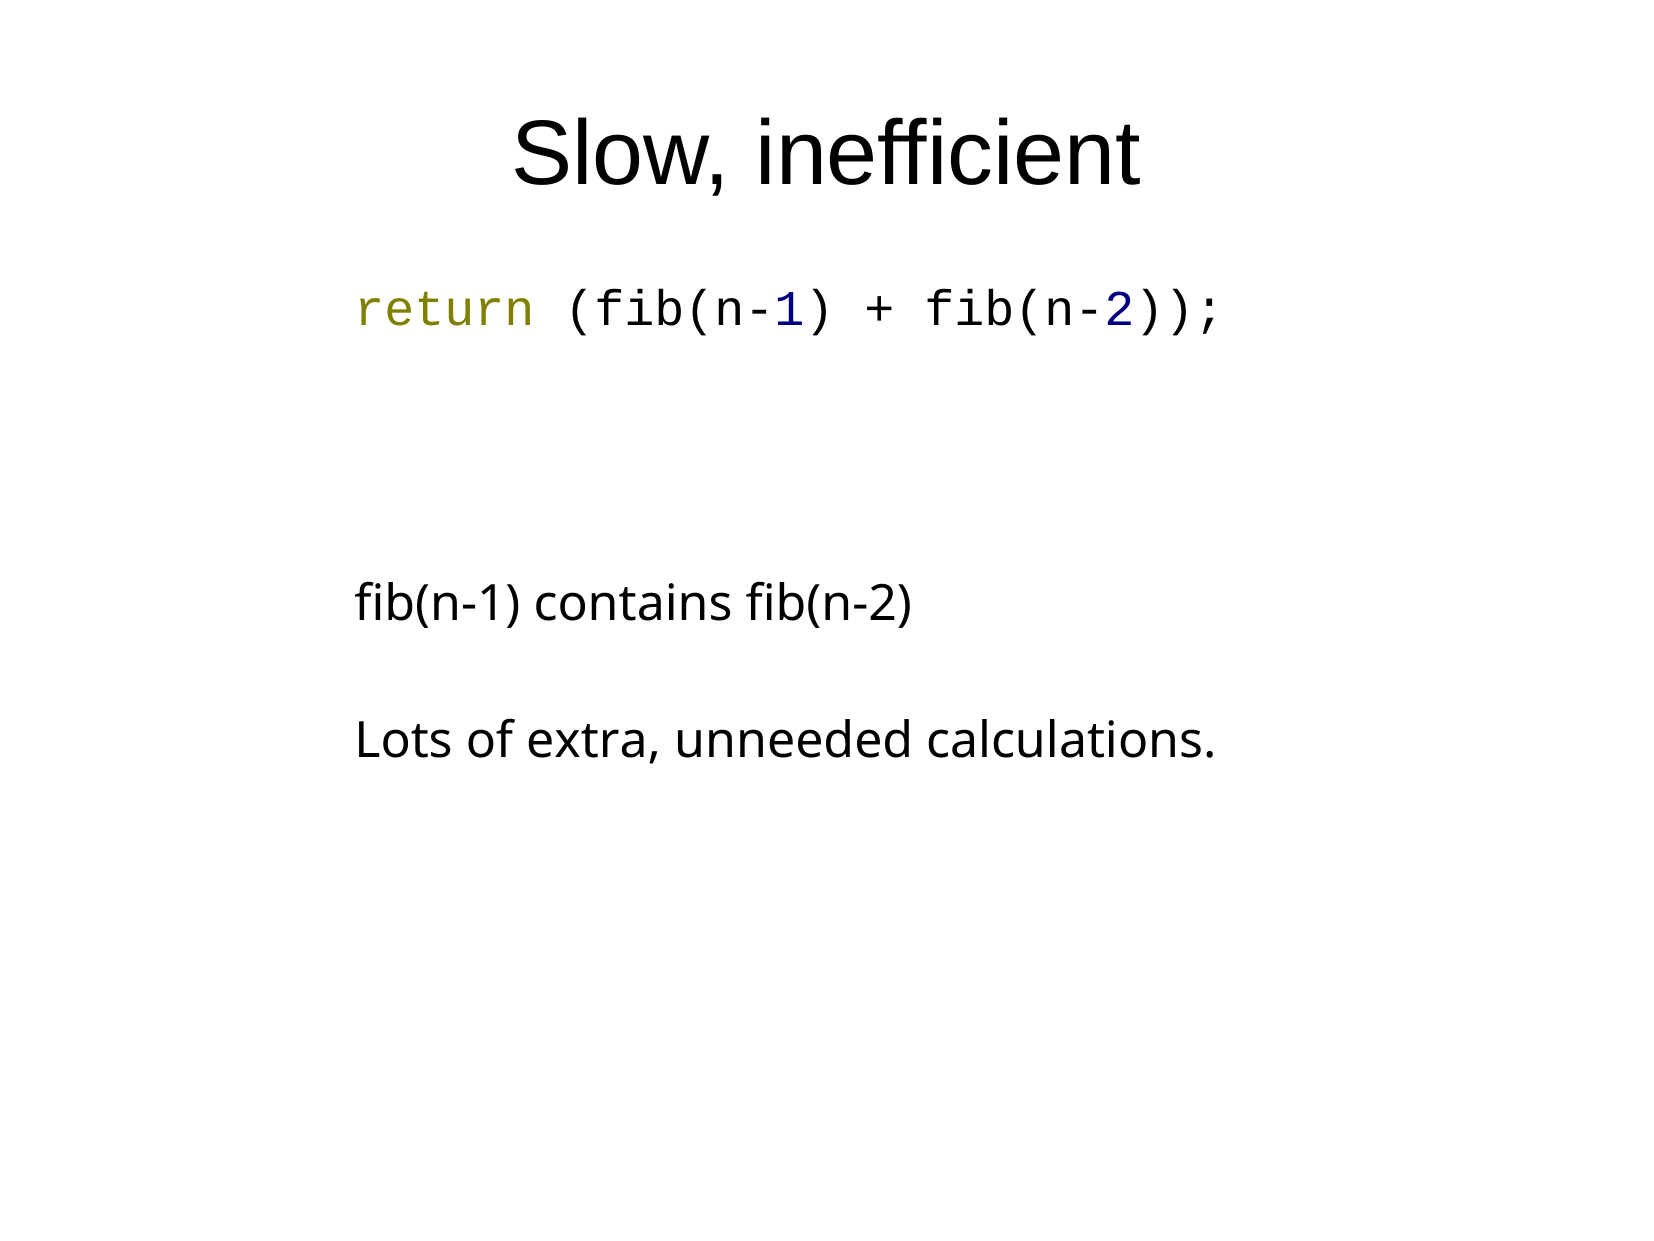

# Slow, inefficient
return (fib(n-1) + fib(n-2));
fib(n-1) contains fib(n-2)
Lots of extra, unneeded calculations.